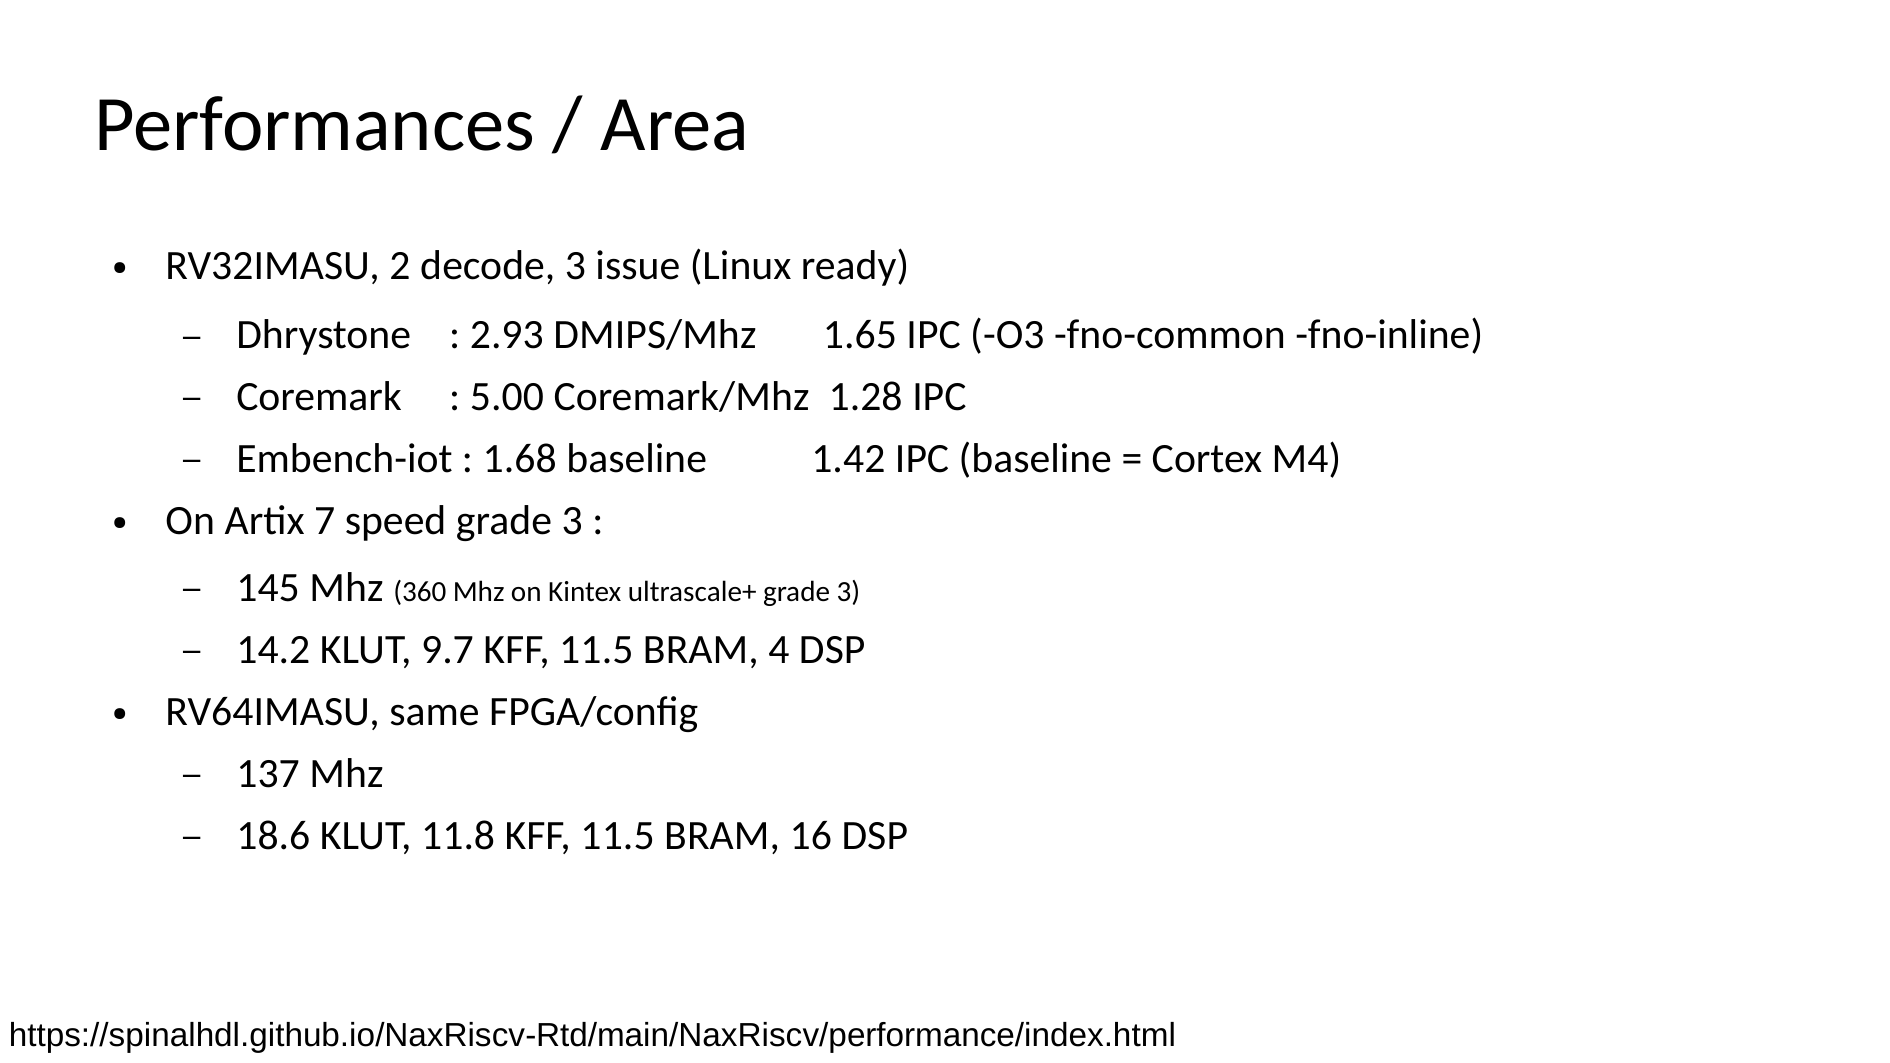

# Performances / Area
RV32IMASU, 2 decode, 3 issue (Linux ready)
Dhrystone : 2.93 DMIPS/Mhz 1.65 IPC (-O3 -fno-common -fno-inline)
Coremark : 5.00 Coremark/Mhz 1.28 IPC
Embench-iot : 1.68 baseline 1.42 IPC (baseline = Cortex M4)
On Artix 7 speed grade 3 :
145 Mhz (360 Mhz on Kintex ultrascale+ grade 3)
14.2 KLUT, 9.7 KFF, 11.5 BRAM, 4 DSP
RV64IMASU, same FPGA/config
137 Mhz
18.6 KLUT, 11.8 KFF, 11.5 BRAM, 16 DSP
https://spinalhdl.github.io/NaxRiscv-Rtd/main/NaxRiscv/performance/index.html